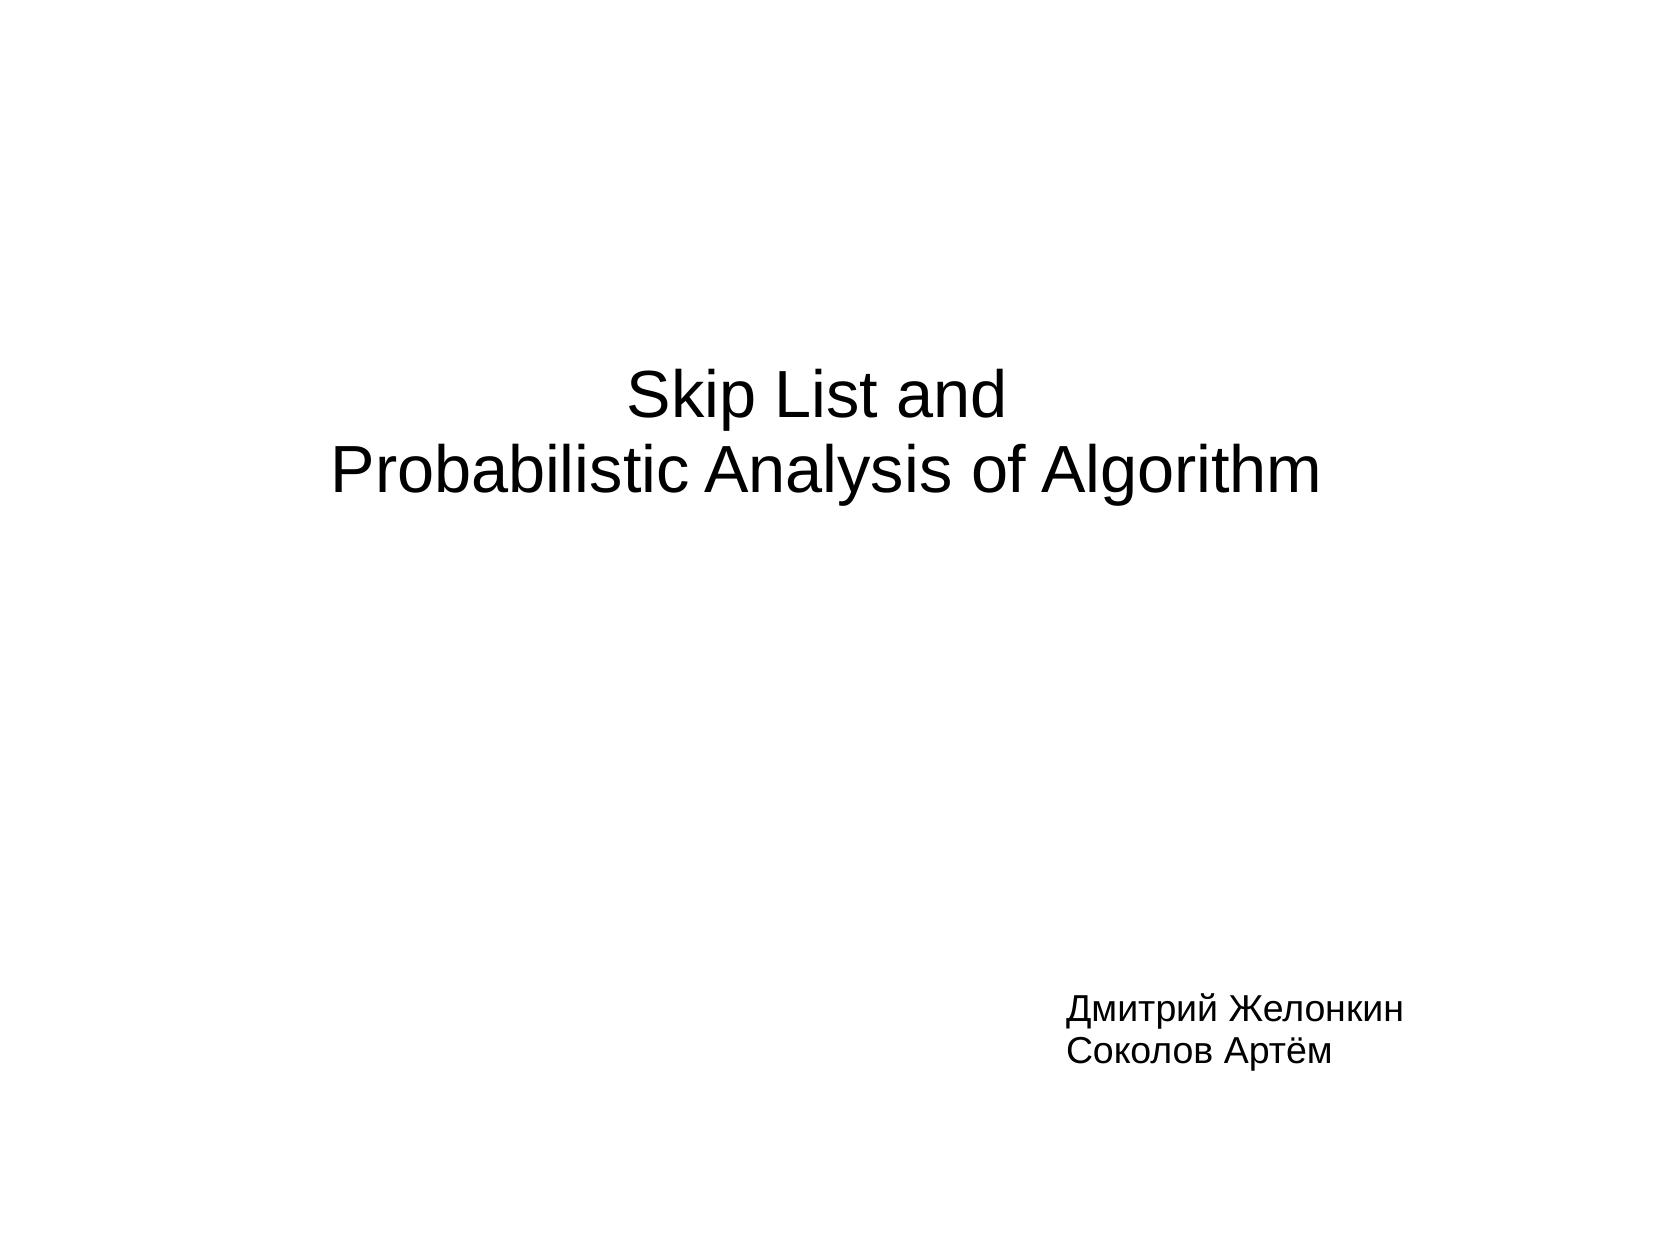

# Skip List and
Probabilistic Analysis of Algorithm
Дмитрий Желонкин
Соколов Артём